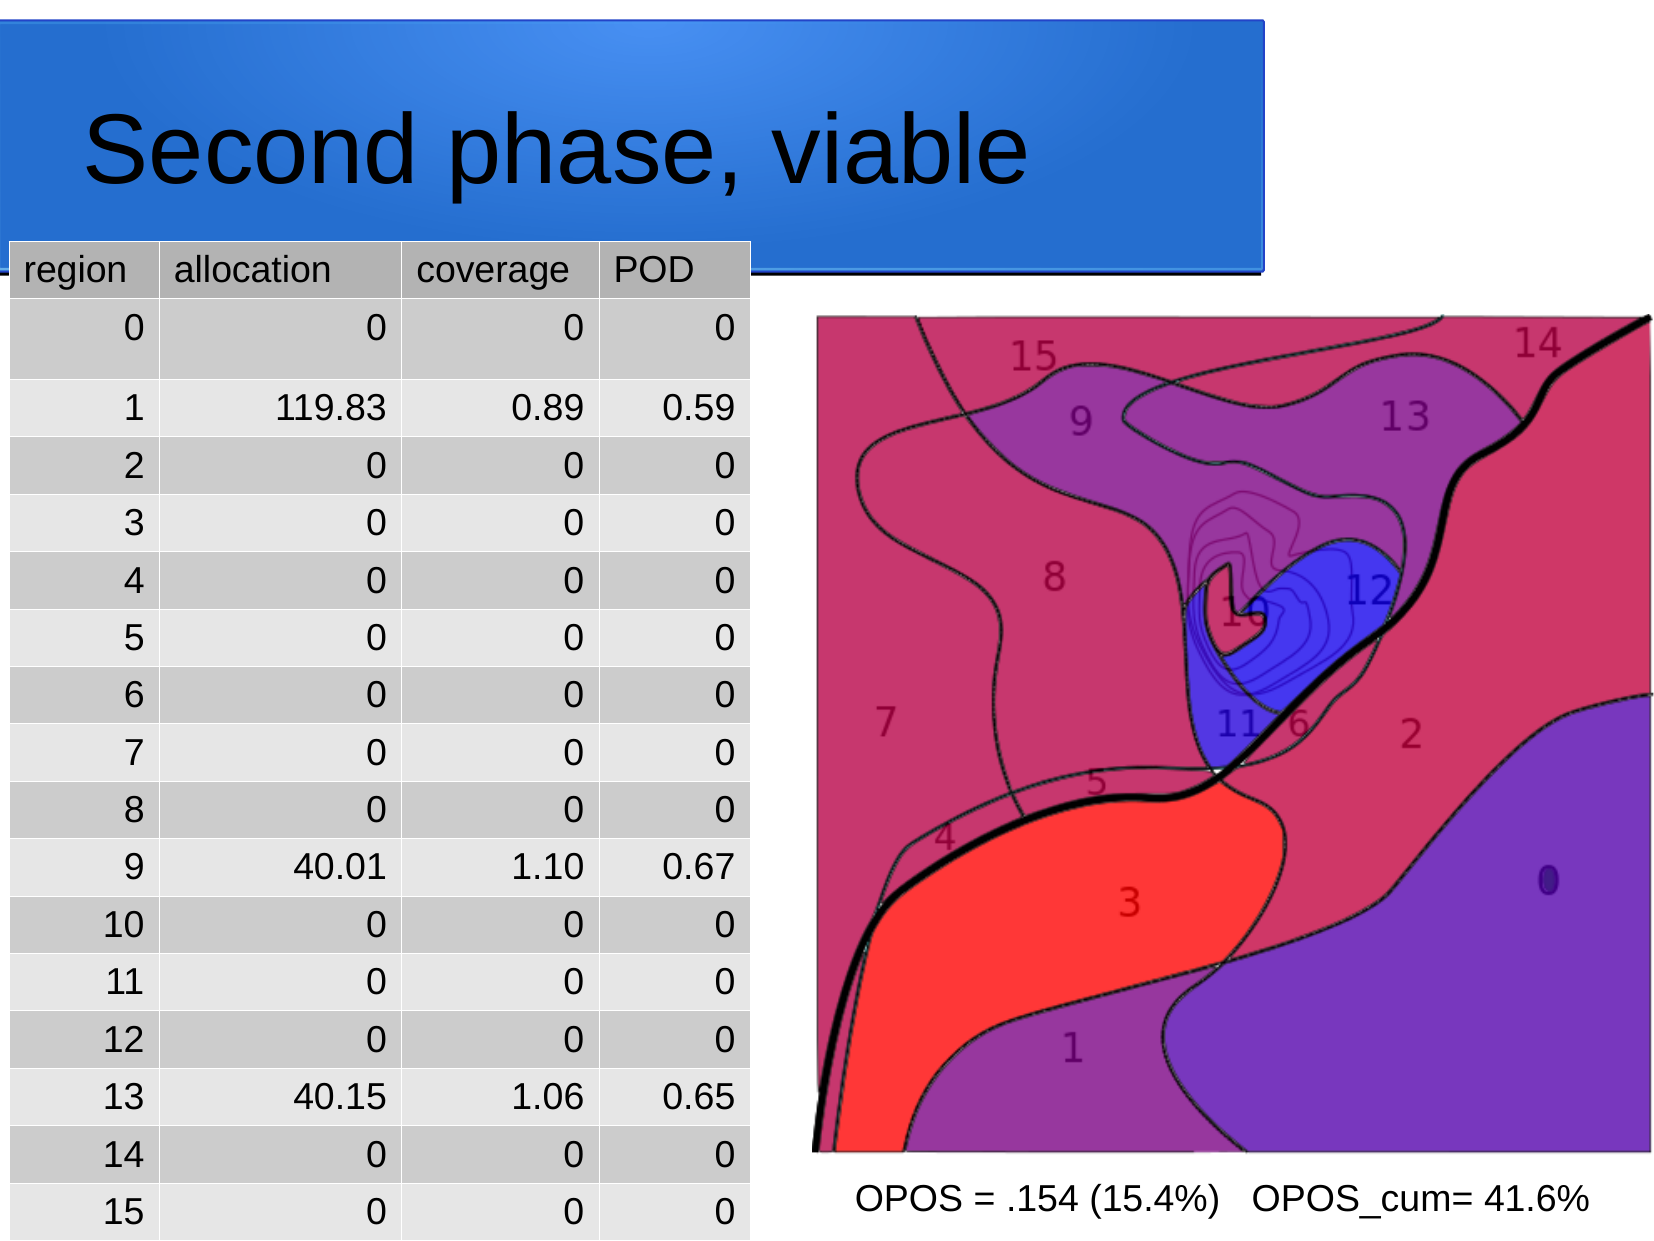

# Second phase, viable
| region | allocation | coverage | POD |
| --- | --- | --- | --- |
| 0 | 0 | 0 | 0 |
| 1 | 119.83 | 0.89 | 0.59 |
| 2 | 0 | 0 | 0 |
| 3 | 0 | 0 | 0 |
| 4 | 0 | 0 | 0 |
| 5 | 0 | 0 | 0 |
| 6 | 0 | 0 | 0 |
| 7 | 0 | 0 | 0 |
| 8 | 0 | 0 | 0 |
| 9 | 40.01 | 1.10 | 0.67 |
| 10 | 0 | 0 | 0 |
| 11 | 0 | 0 | 0 |
| 12 | 0 | 0 | 0 |
| 13 | 40.15 | 1.06 | 0.65 |
| 14 | 0 | 0 | 0 |
| 15 | 0 | 0 | 0 |
OPOS = .154 (15.4%) OPOS_cum= 41.6%